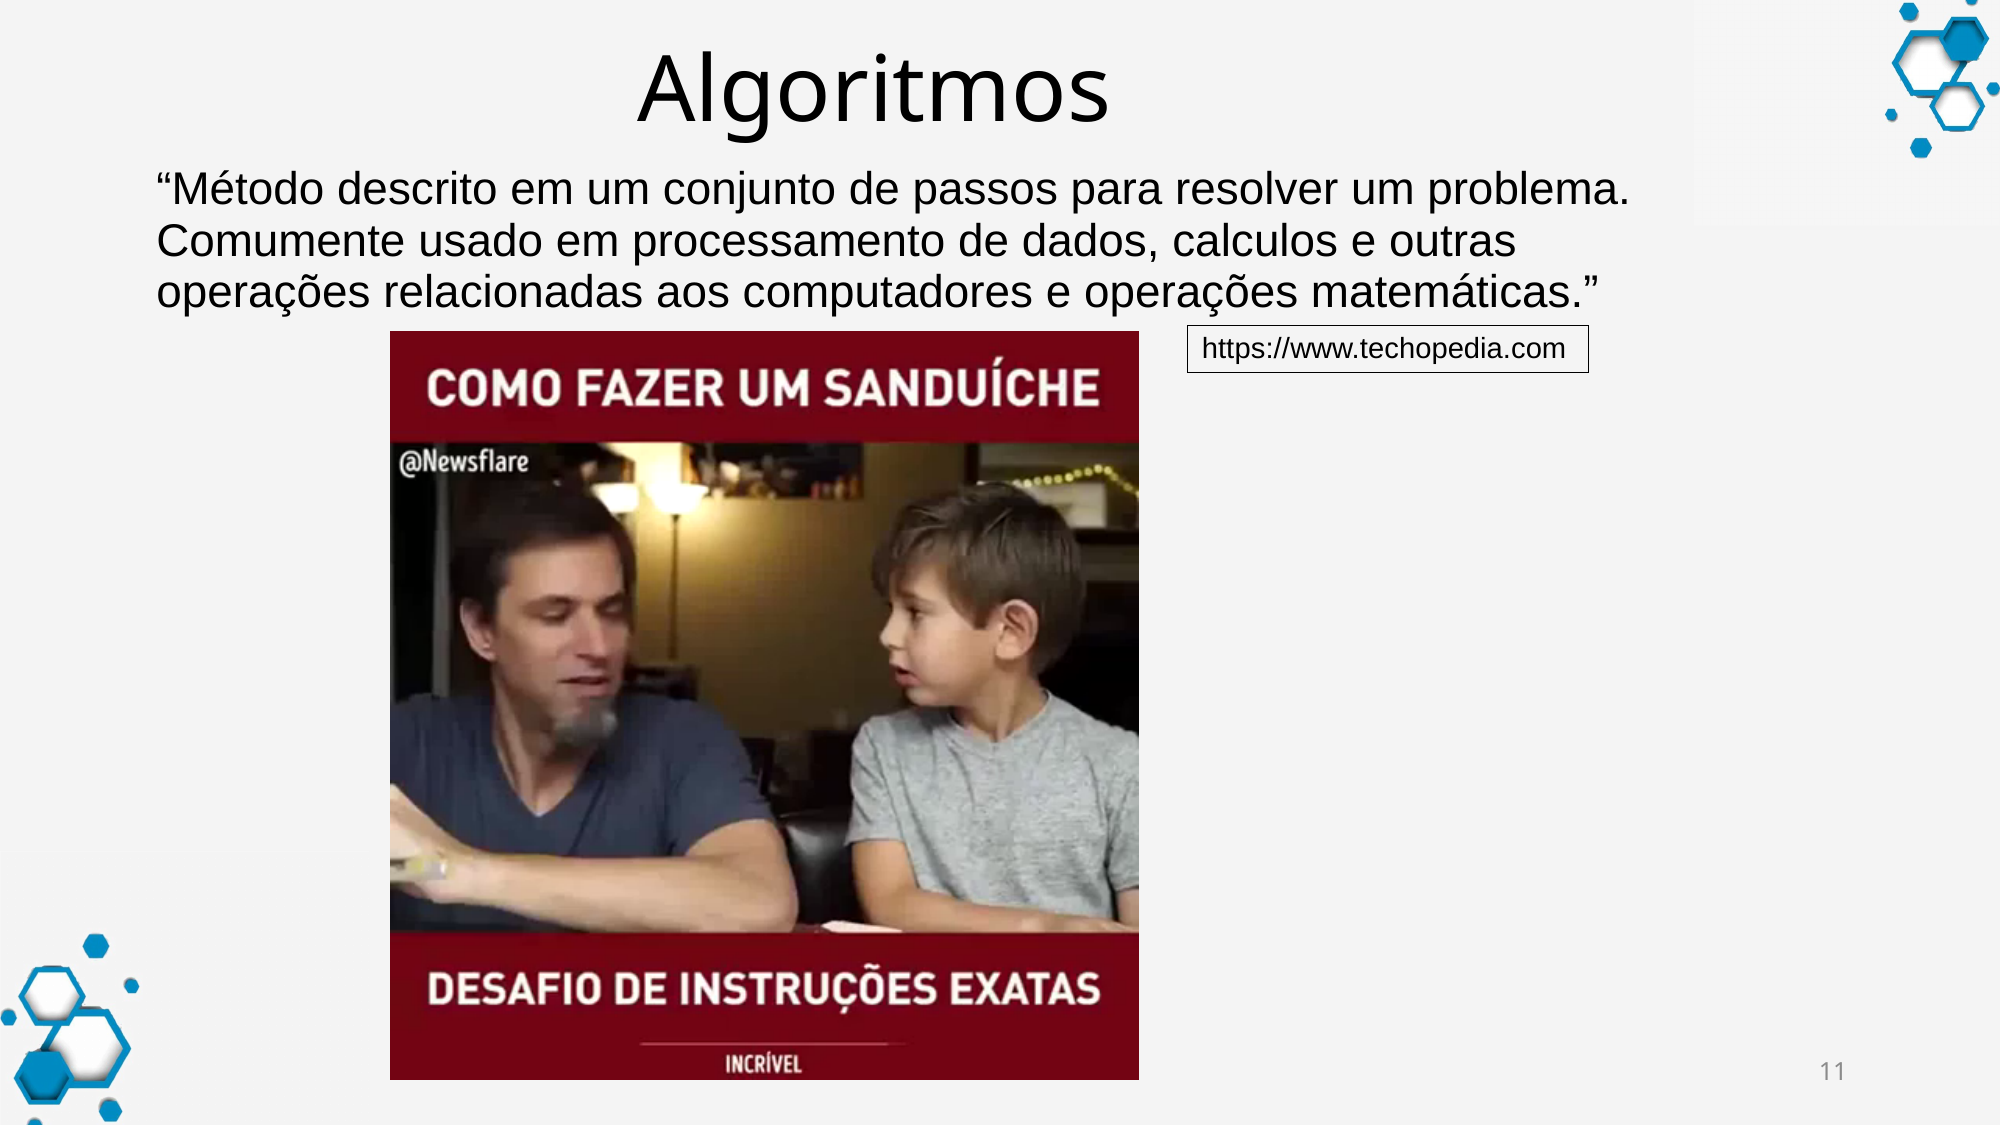

# Algoritmos
“Método descrito em um conjunto de passos para resolver um problema. Comumente usado em processamento de dados, calculos e outras operações relacionadas aos computadores e operações matemáticas.”
https://www.techopedia.com